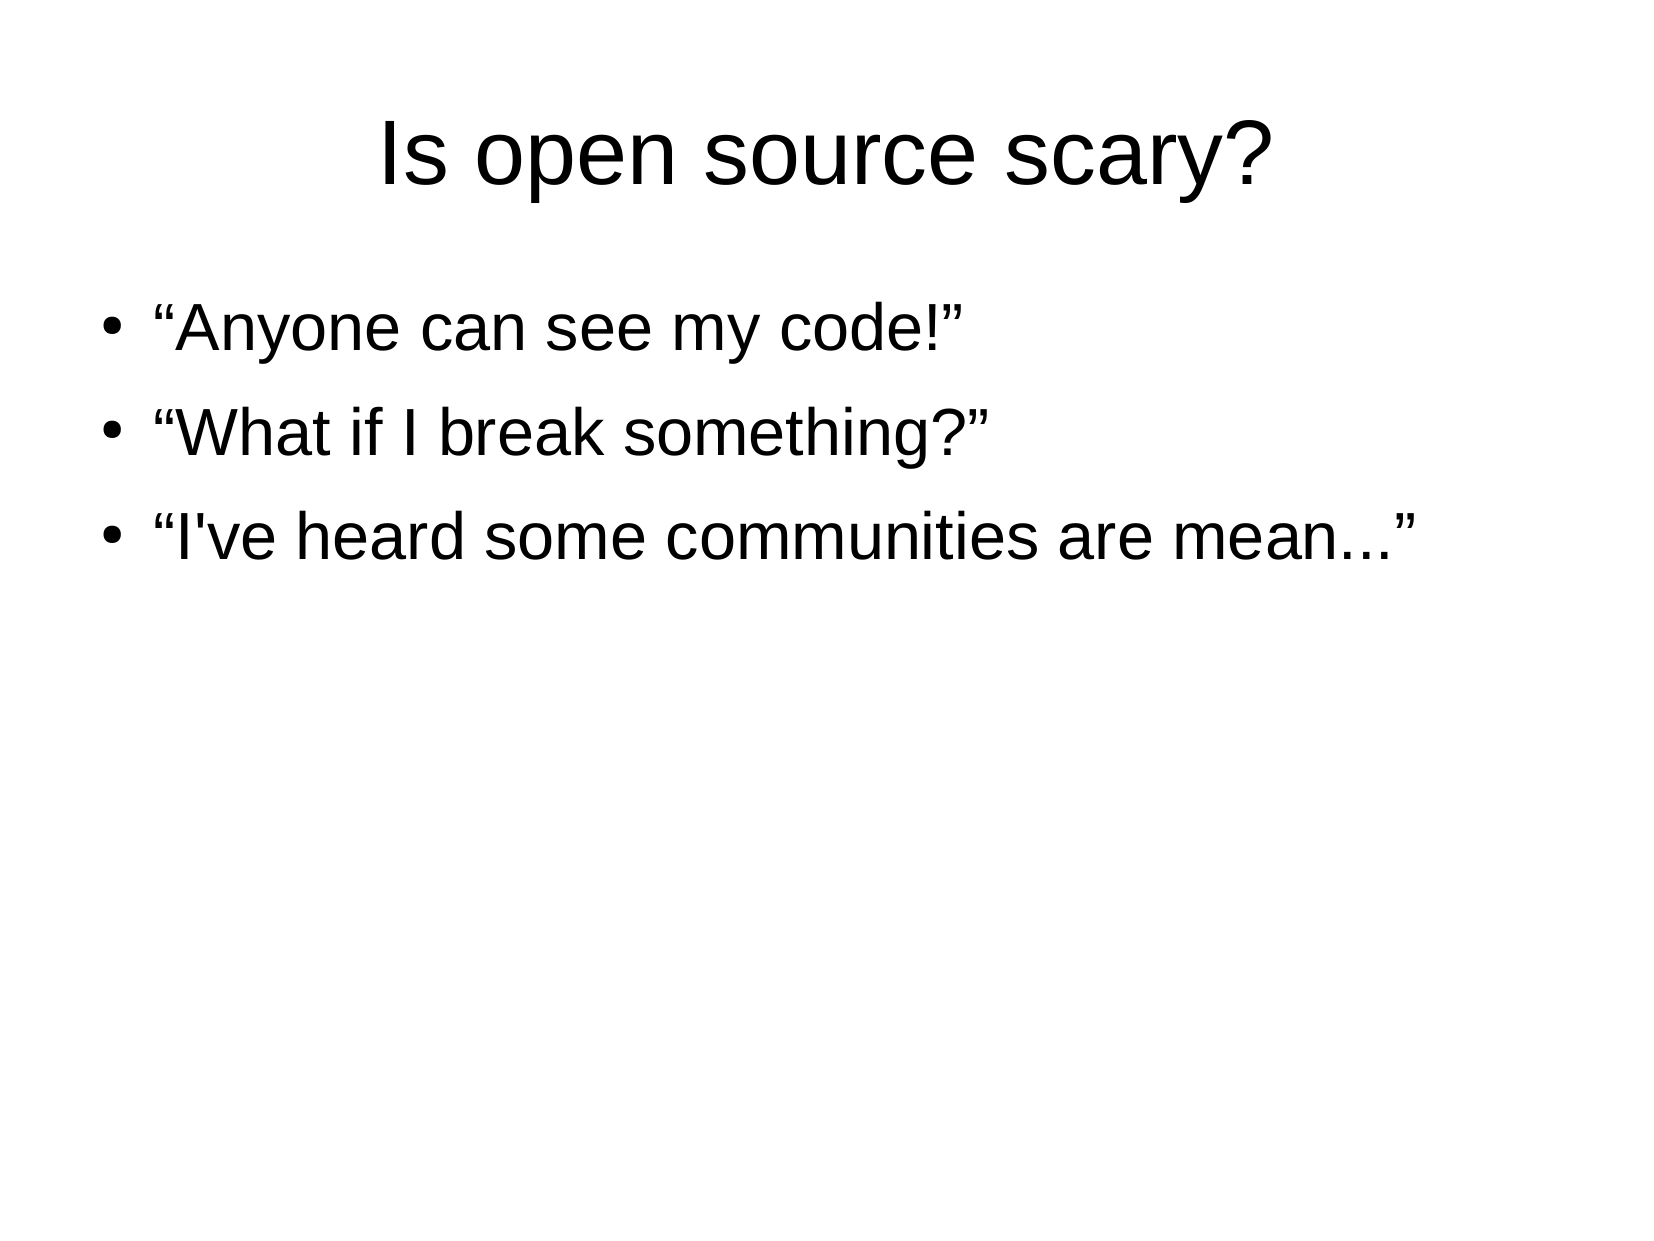

# Is open source scary?
“Anyone can see my code!”
“What if I break something?”
“I've heard some communities are mean...”